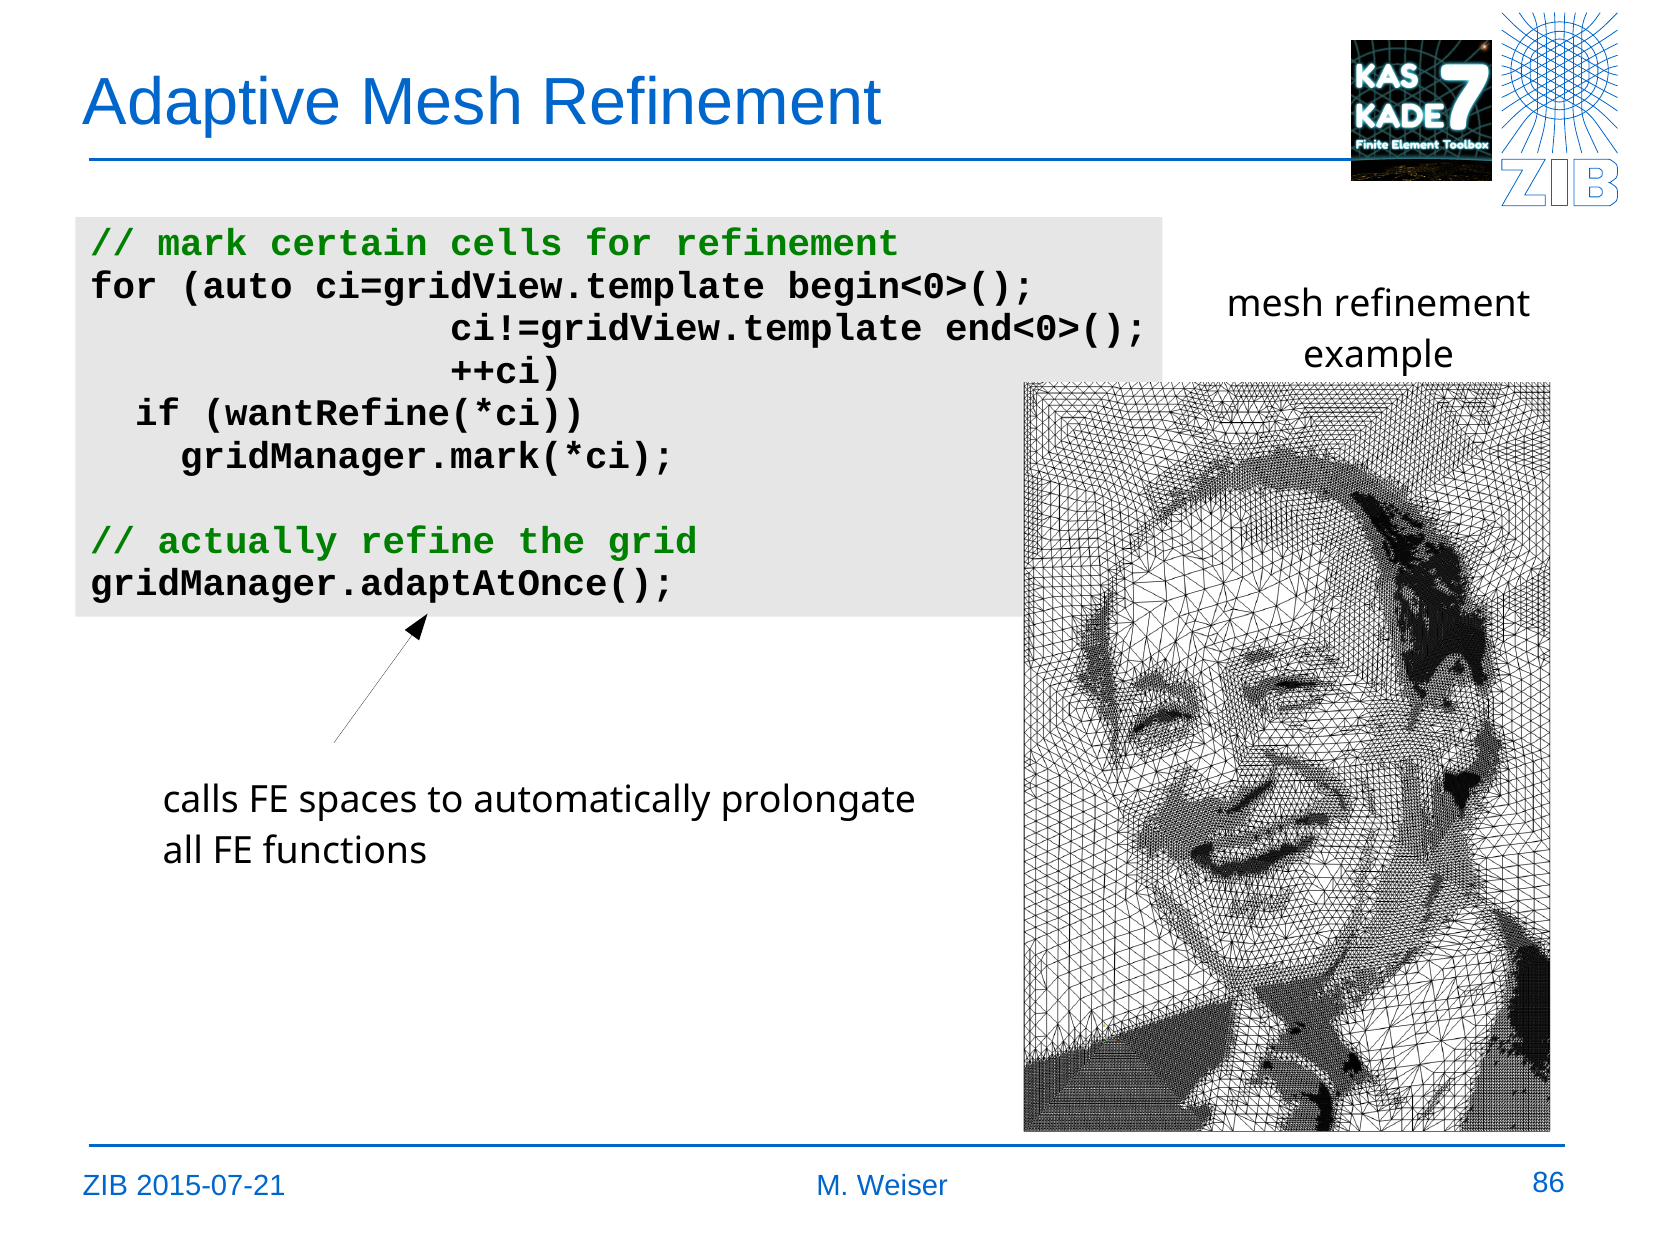

# Adaptive Mesh Refinement
// mark certain cells for refinement
for (auto ci=gridView.template begin<0>();
 ci!=gridView.template end<0>();
 ++ci)
 if (wantRefine(*ci))
 gridManager.mark(*ci);
// actually refine the grid
gridManager.adaptAtOnce();
mesh refinement
example
calls FE spaces to automatically prolongate
all FE functions
86
ZIB 2015-07-21
M. Weiser